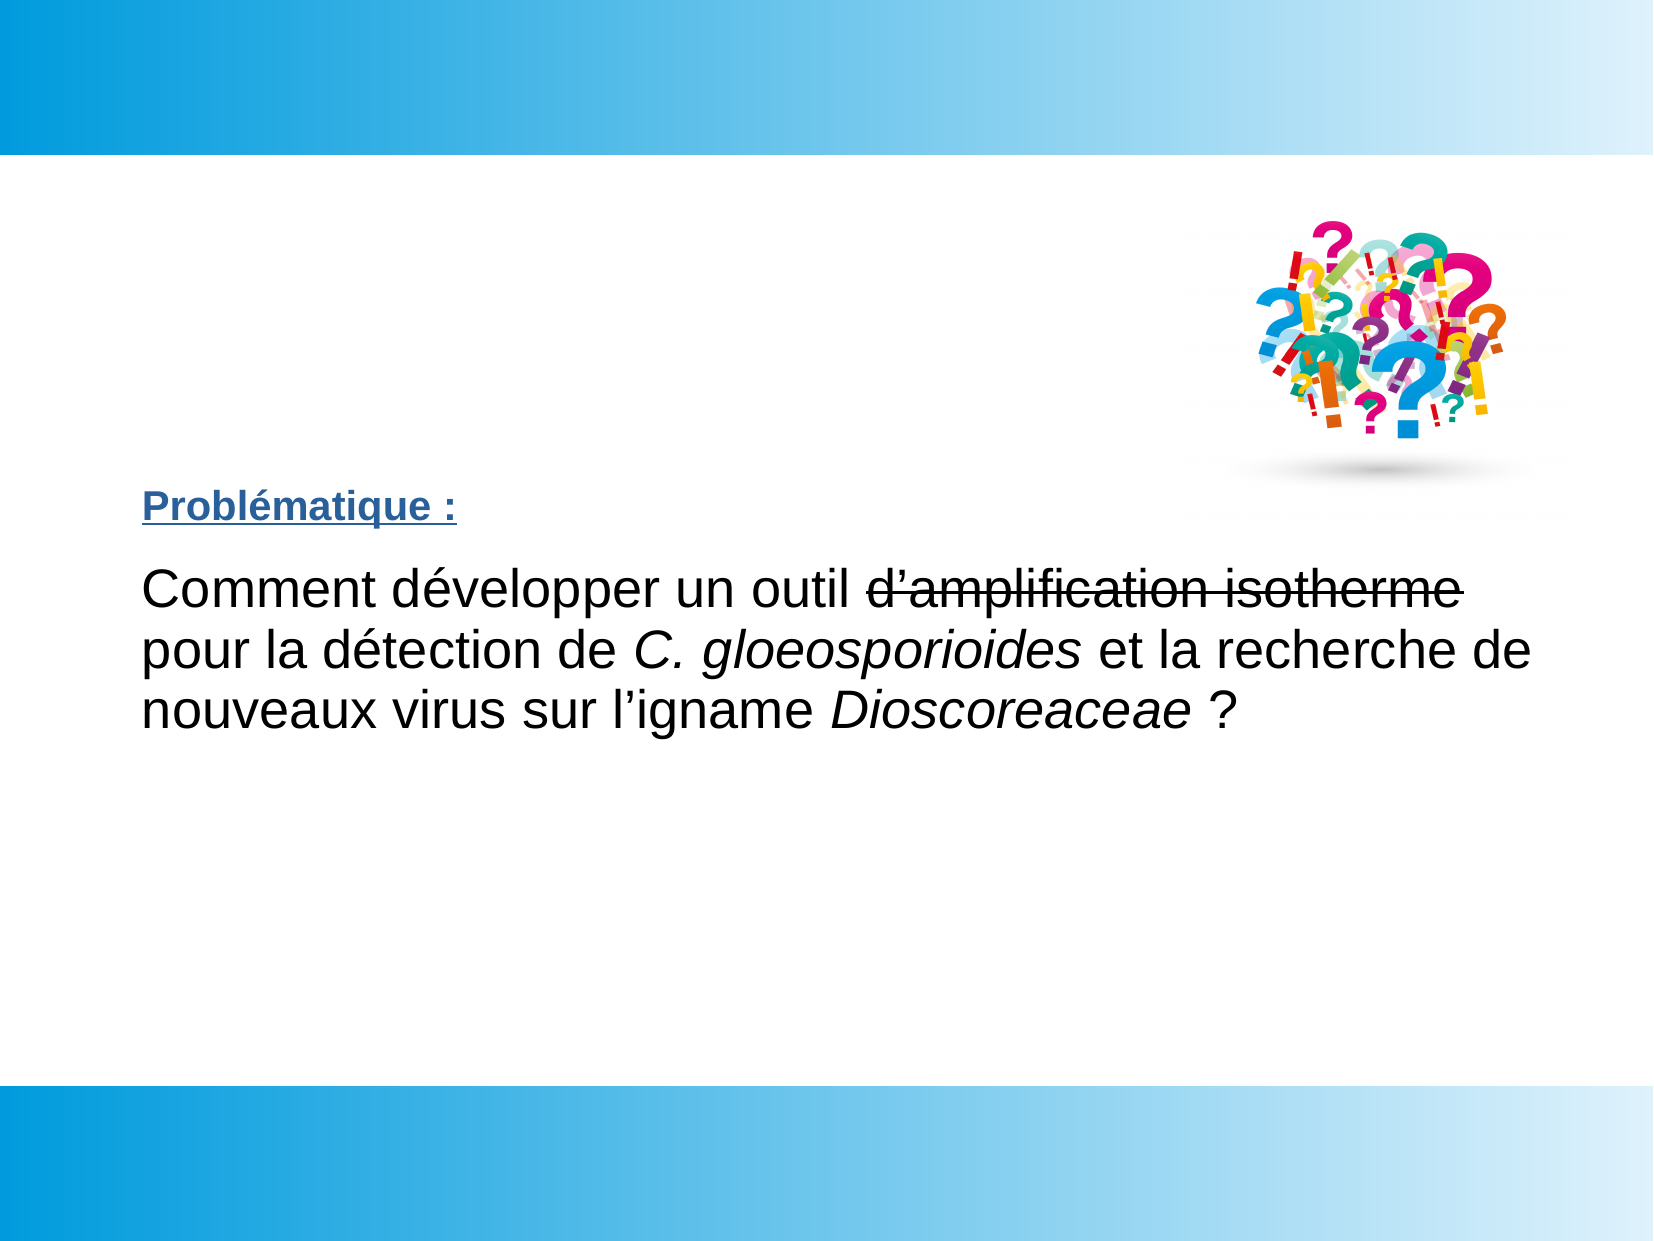

#
Problématique :
Comment développer un outil d’amplification isotherme pour la détection de C. gloeosporioides et la recherche de nouveaux virus sur l’igname Dioscoreaceae ?